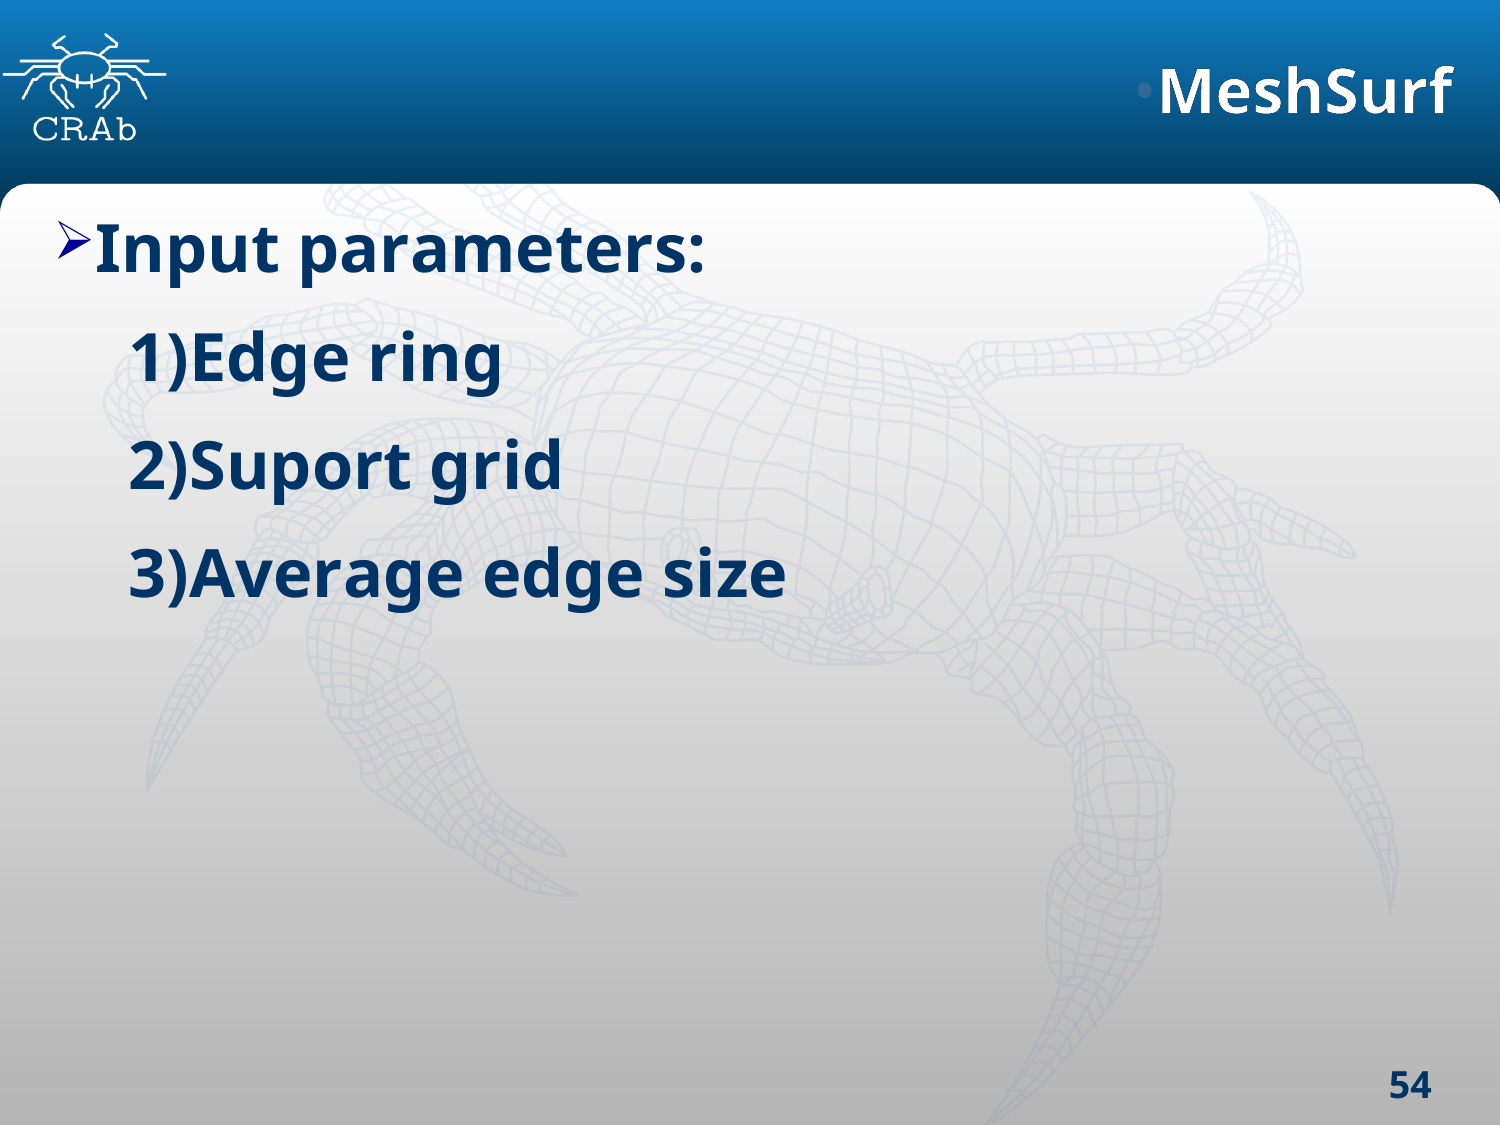

# MeshSurf
Input parameters:
Edge ring
Suport grid
Average edge size